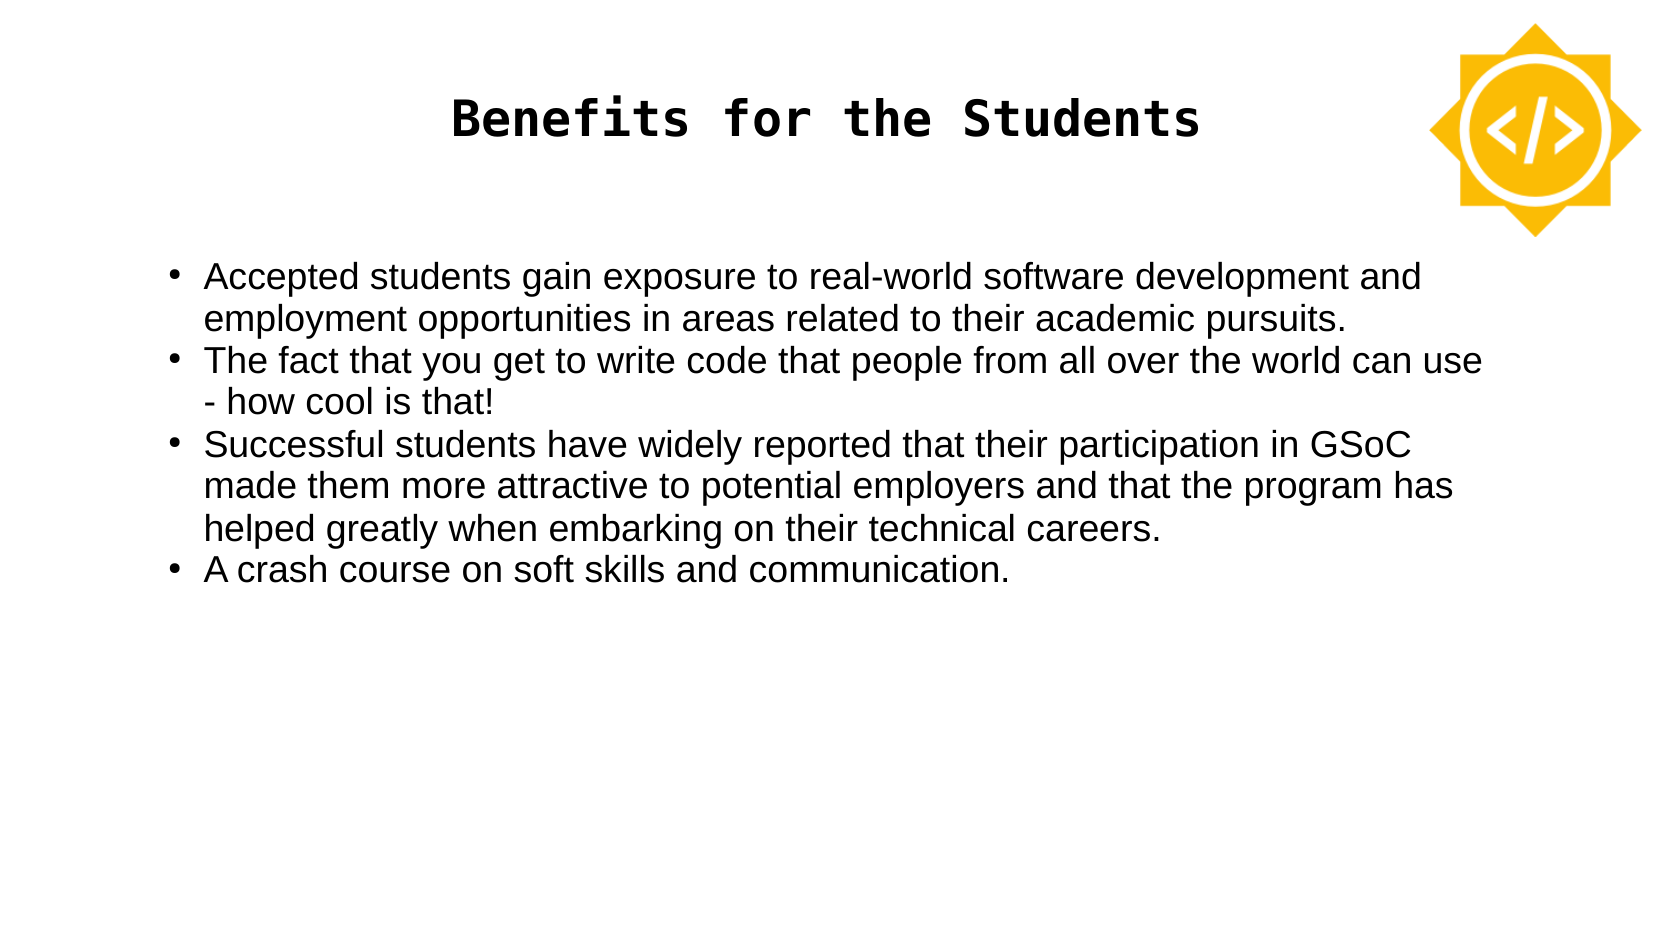

Benefits for the Students
Accepted students gain exposure to real-world software development and employment opportunities in areas related to their academic pursuits.
The fact that you get to write code that people from all over the world can use - how cool is that!
Successful students have widely reported that their participation in GSoC made them more attractive to potential employers and that the program has helped greatly when embarking on their technical careers.
A crash course on soft skills and communication.